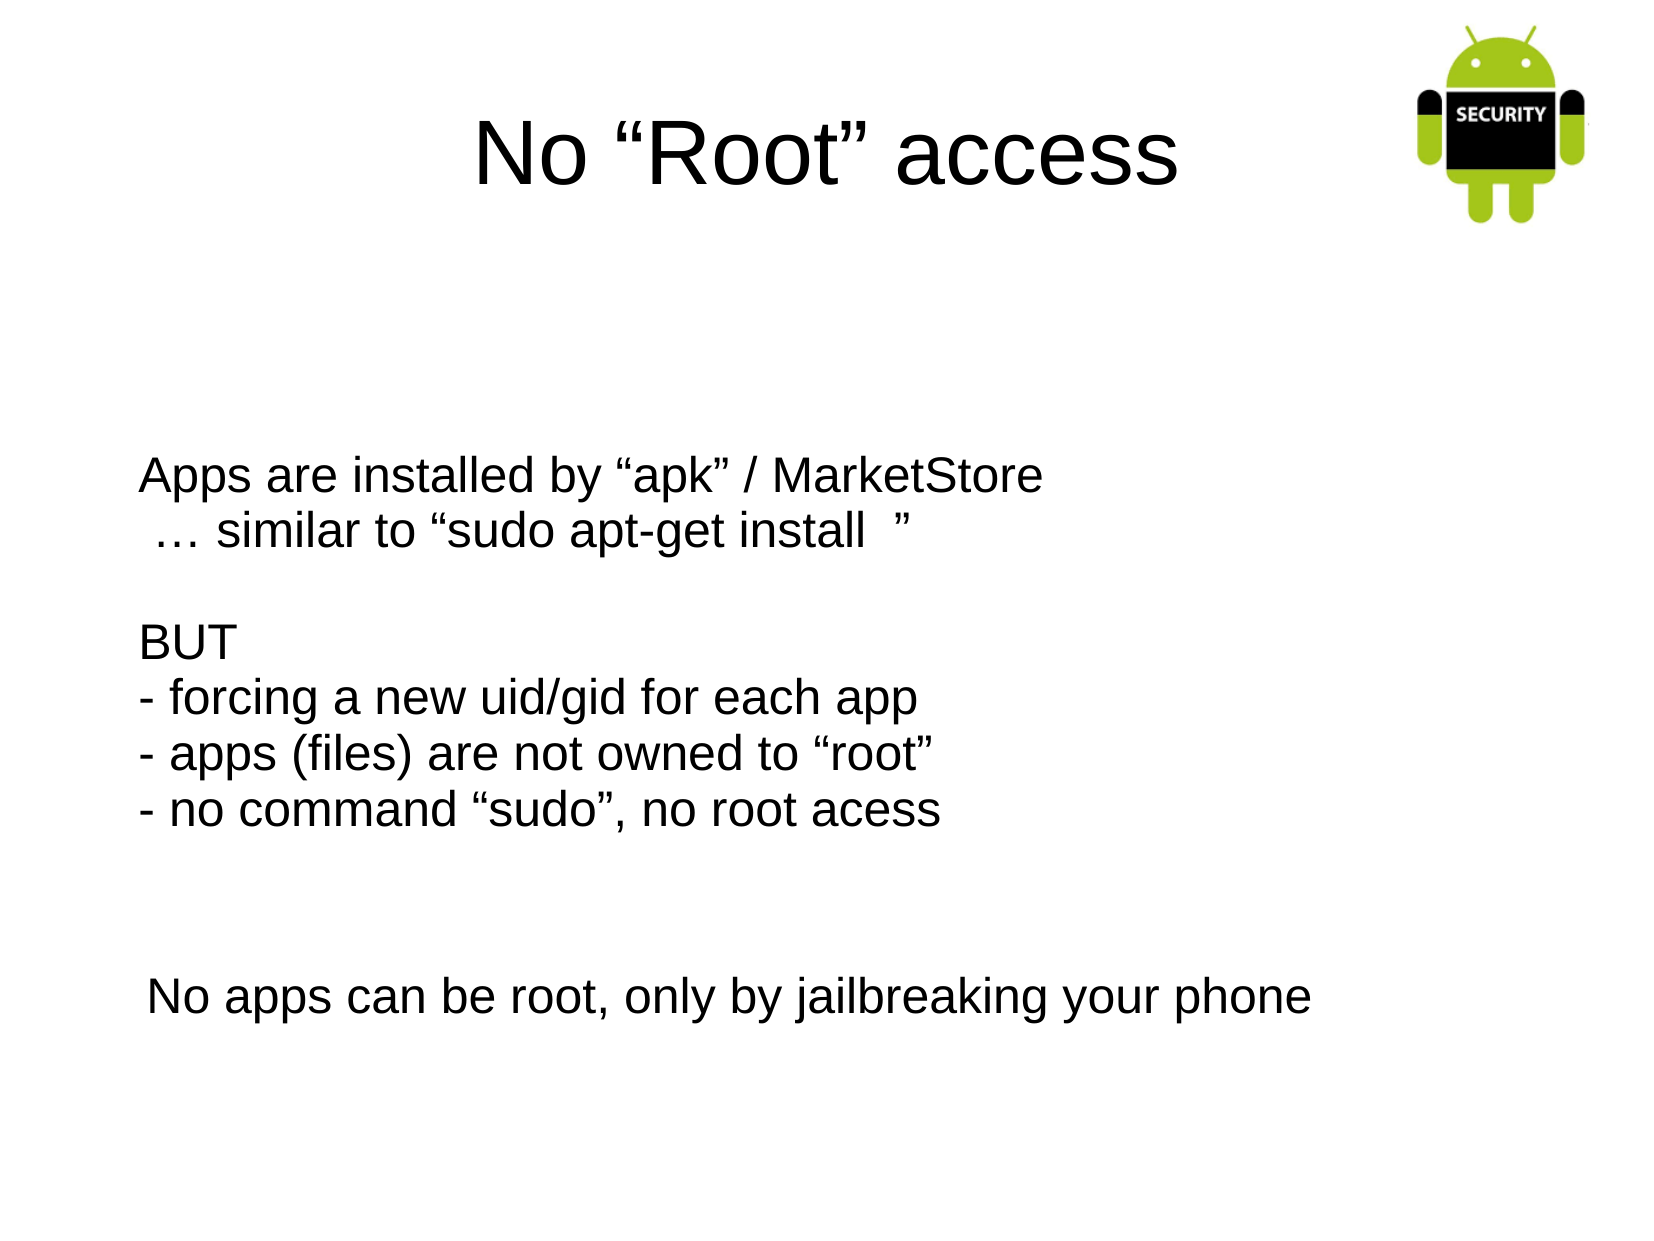

# No “Root” access
Apps are installed by “apk” / MarketStore
 … similar to “sudo apt-get install ”
BUT
- forcing a new uid/gid for each app
- apps (files) are not owned to “root”
- no command “sudo”, no root acess
No apps can be root, only by jailbreaking your phone